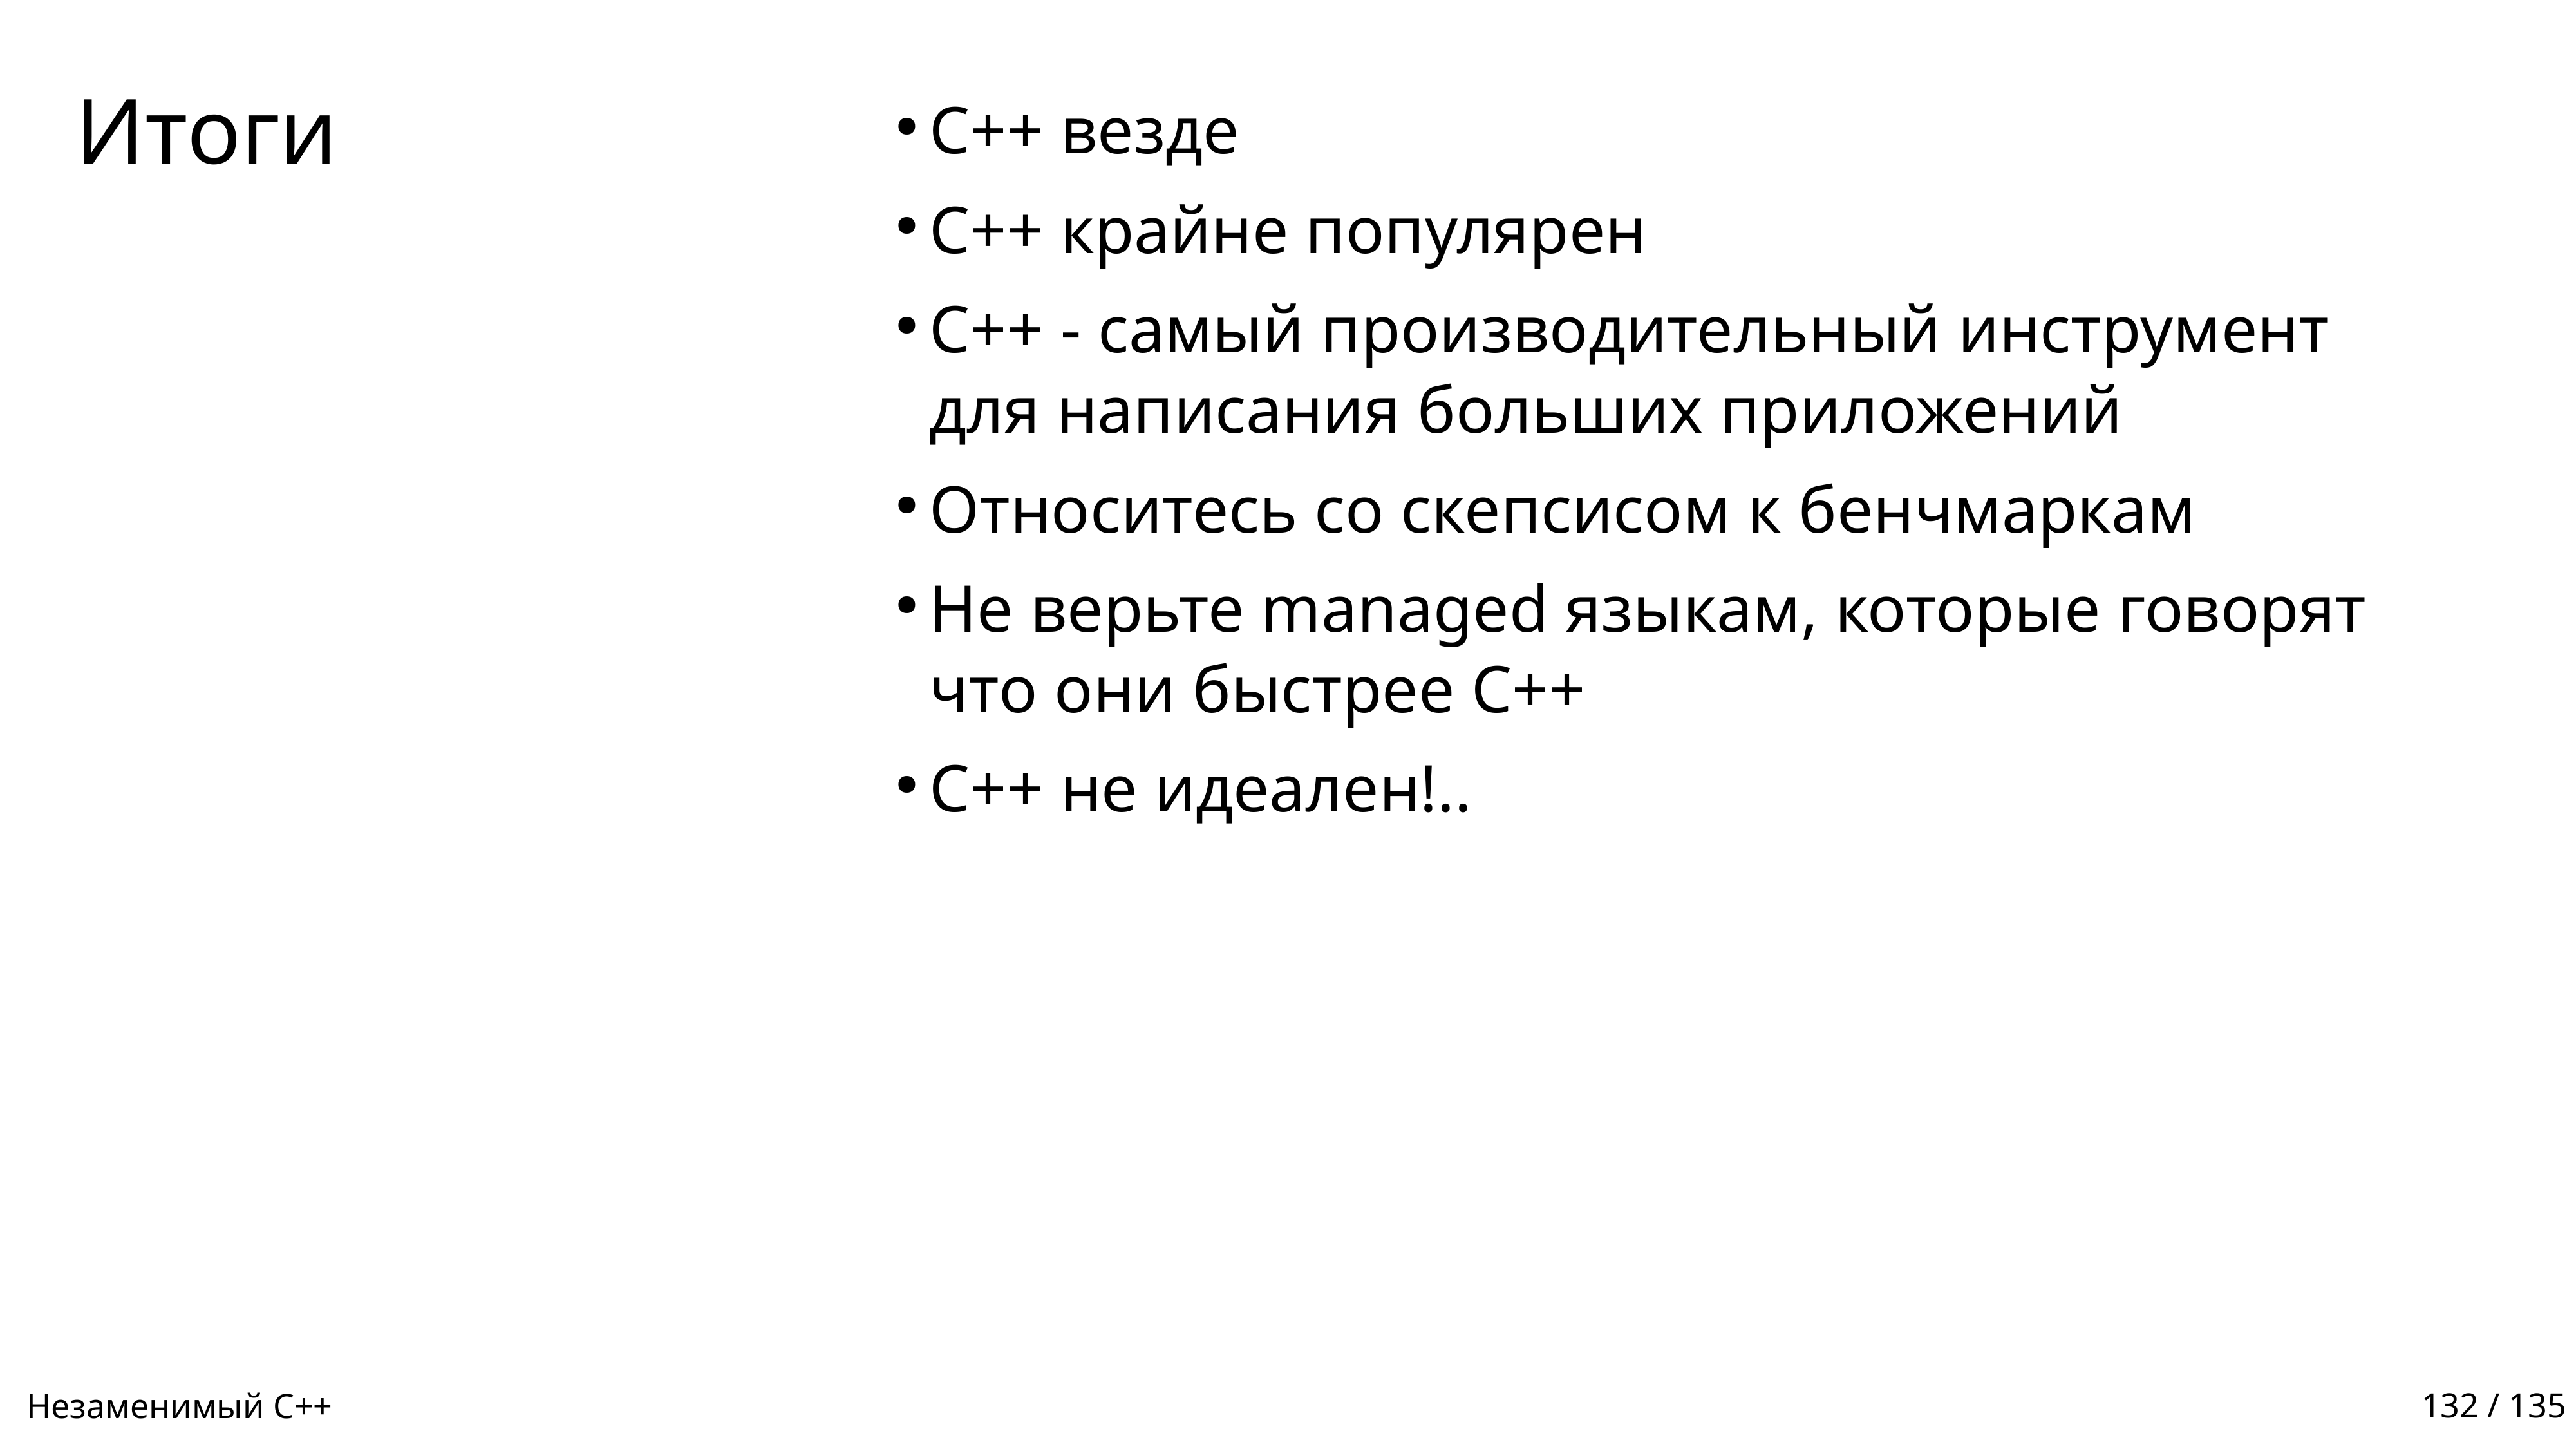

# Итоги
C++ везде
C++ крайне популярен
С++ - самый производительный инструмент для написания больших приложений
Относитесь со скепсисом к бенчмаркам
Не верьте managed языкам, которые говорят что они быстрее C++
С++ не идеален!..
Незаменимый C++